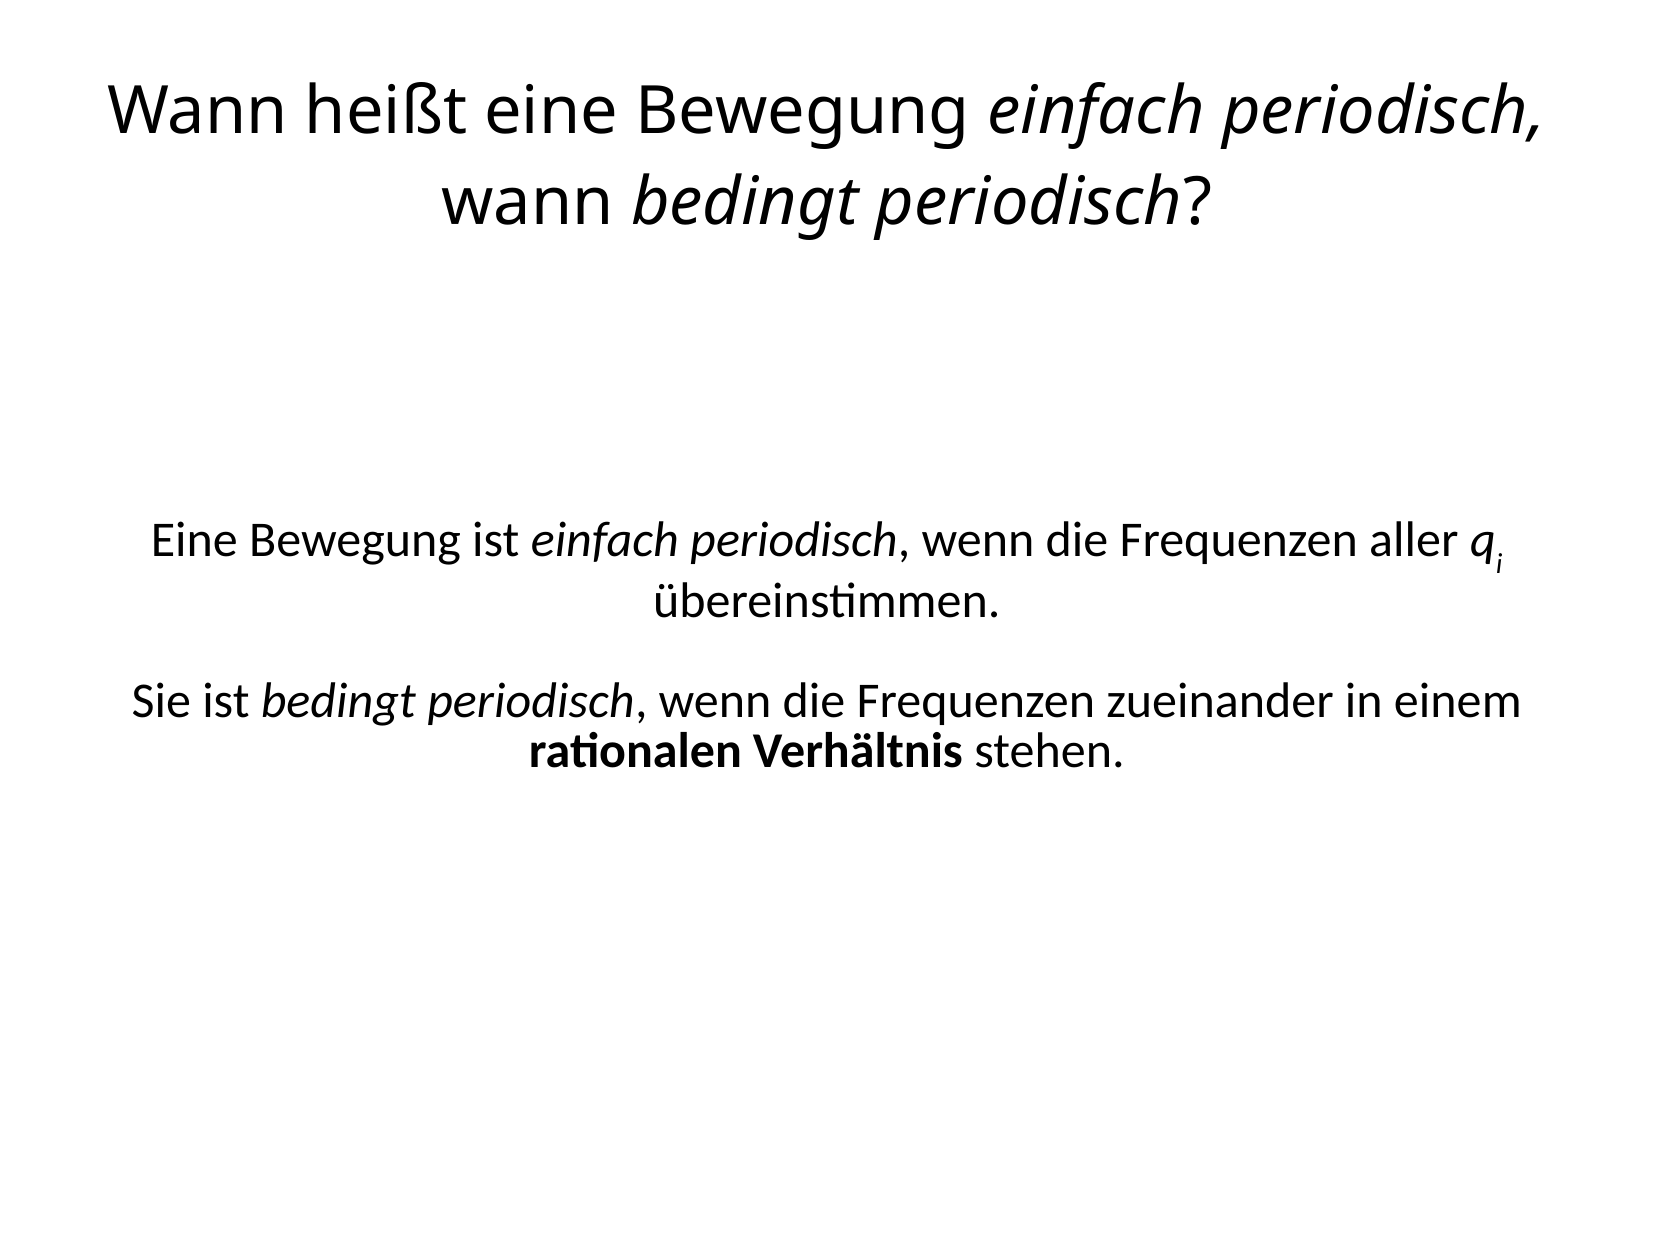

# Wann heißt eine Bewegung einfach periodisch, wann bedingt periodisch?
Eine Bewegung ist einfach periodisch, wenn die Frequenzen aller qi übereinstimmen.
Sie ist bedingt periodisch, wenn die Frequenzen zueinander in einem rationalen Verhältnis stehen.